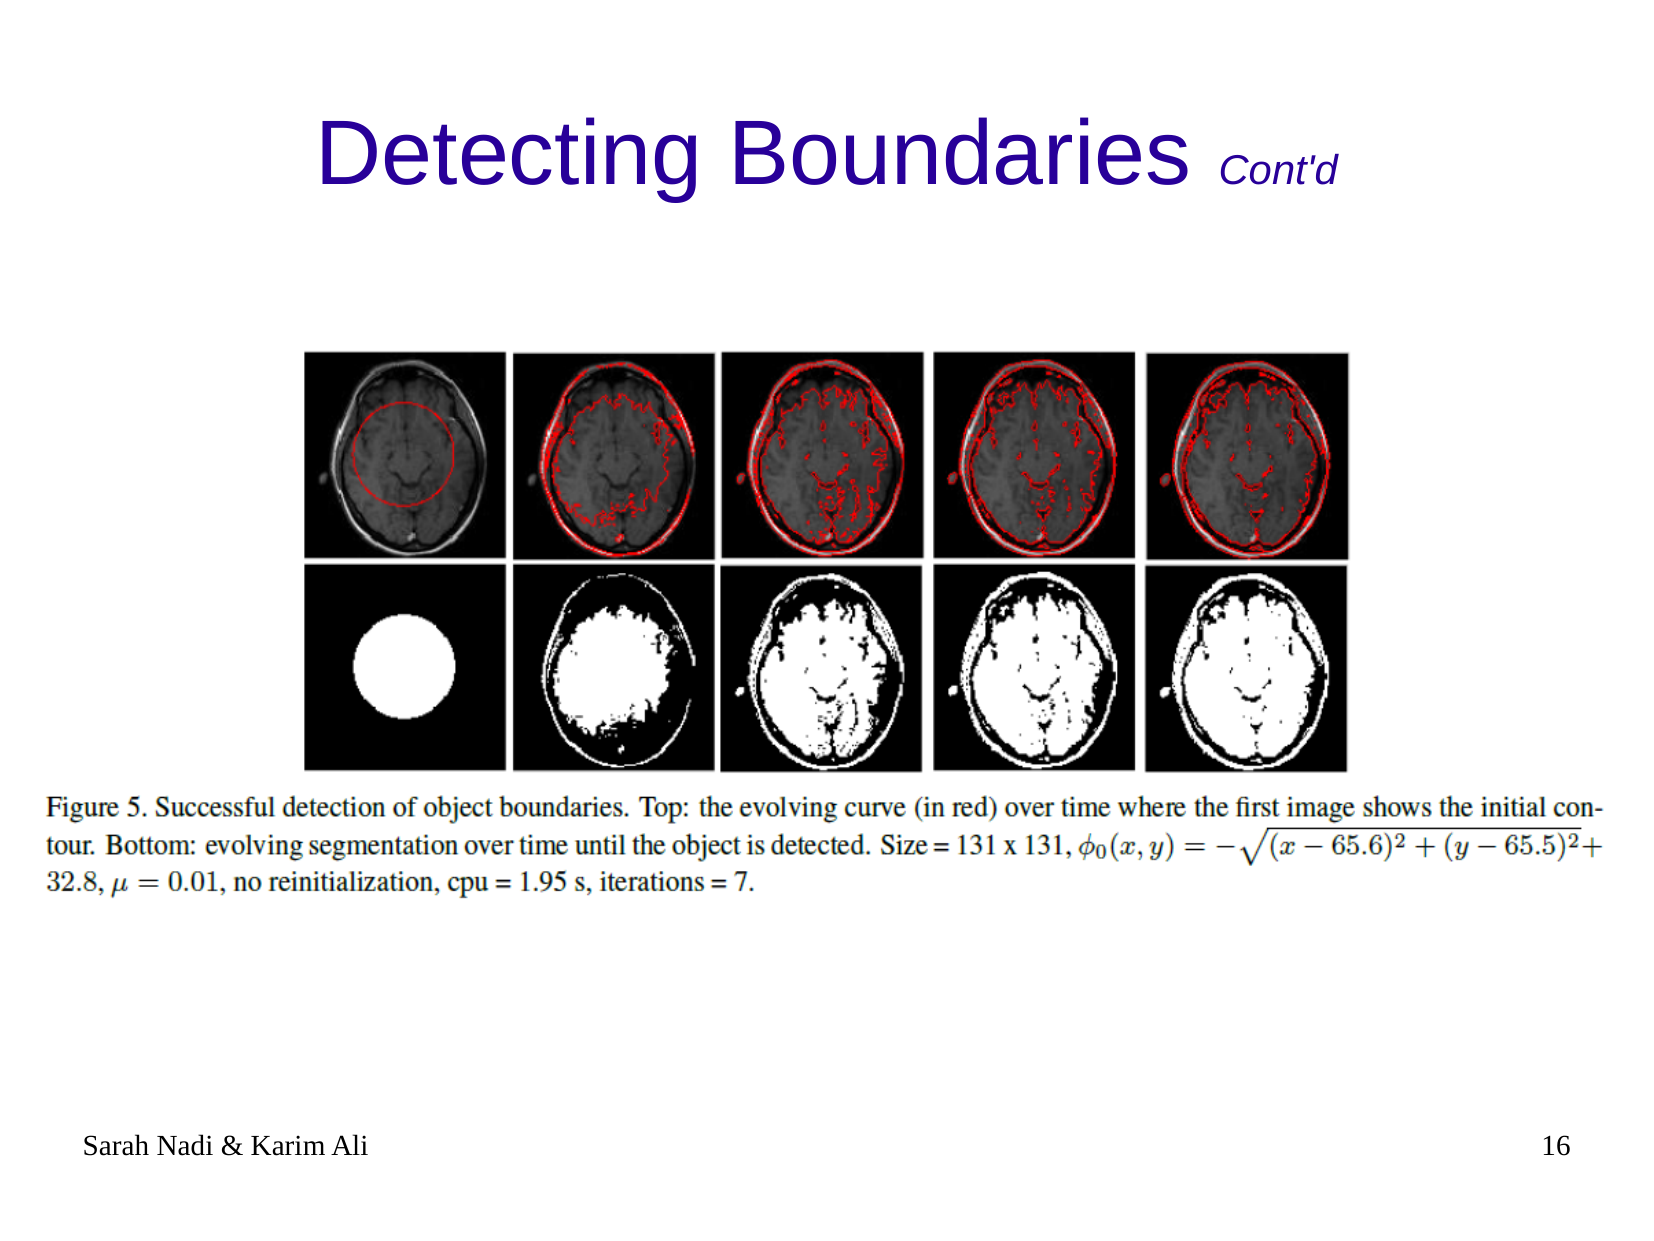

# Detecting Boundaries Cont'd
Sarah Nadi & Karim Ali
16